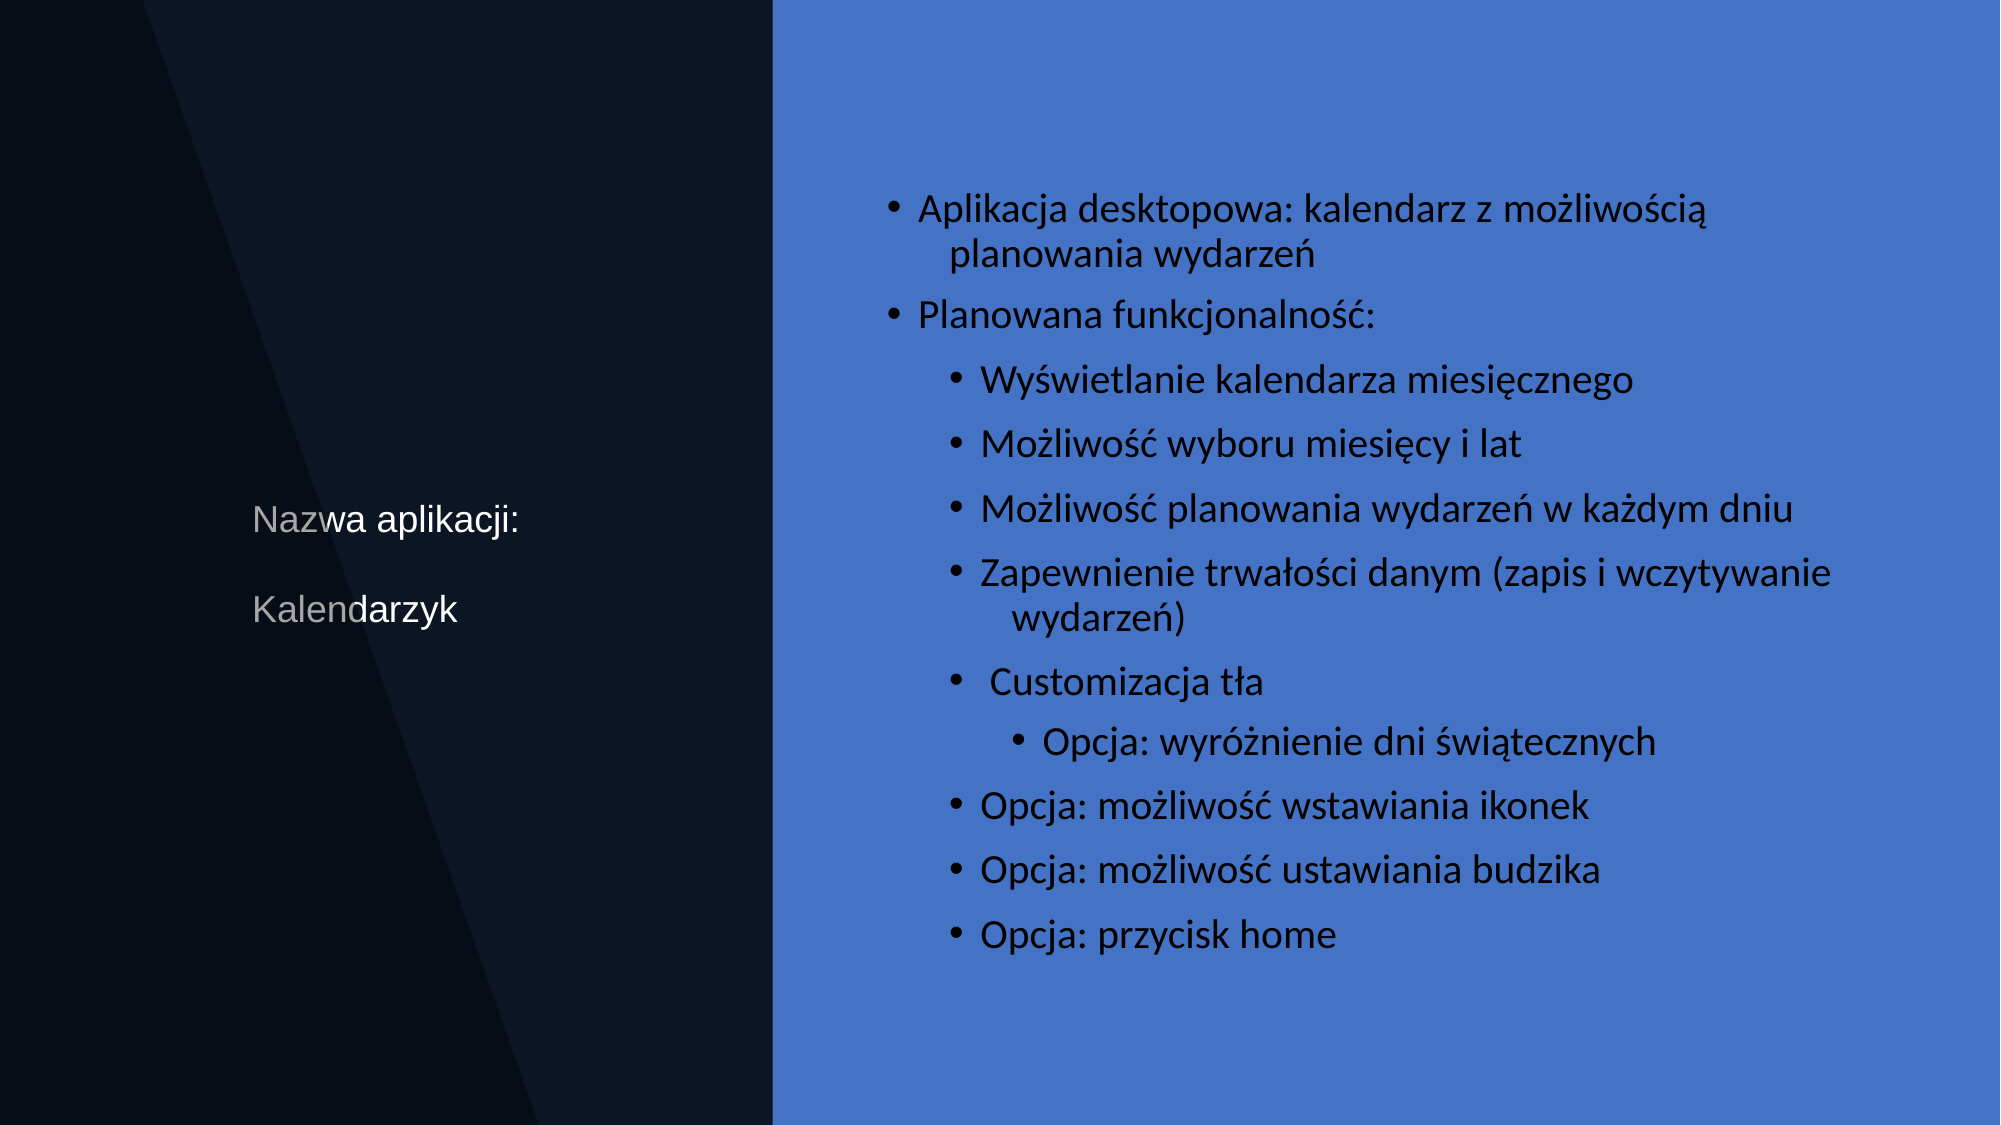

Nazwa aplikacji:
Kalendarzyk
# Aplikacja desktopowa: kalendarz z możliwością planowania wydarzeń
Planowana funkcjonalność:
Wyświetlanie kalendarza miesięcznego
Możliwość wyboru miesięcy i lat
Możliwość planowania wydarzeń w każdym dniu
Zapewnienie trwałości danym (zapis i wczytywanie wydarzeń)
 Customizacja tła
Opcja: wyróżnienie dni świątecznych
Opcja: możliwość wstawiania ikonek
Opcja: możliwość ustawiania budzika
Opcja: przycisk home